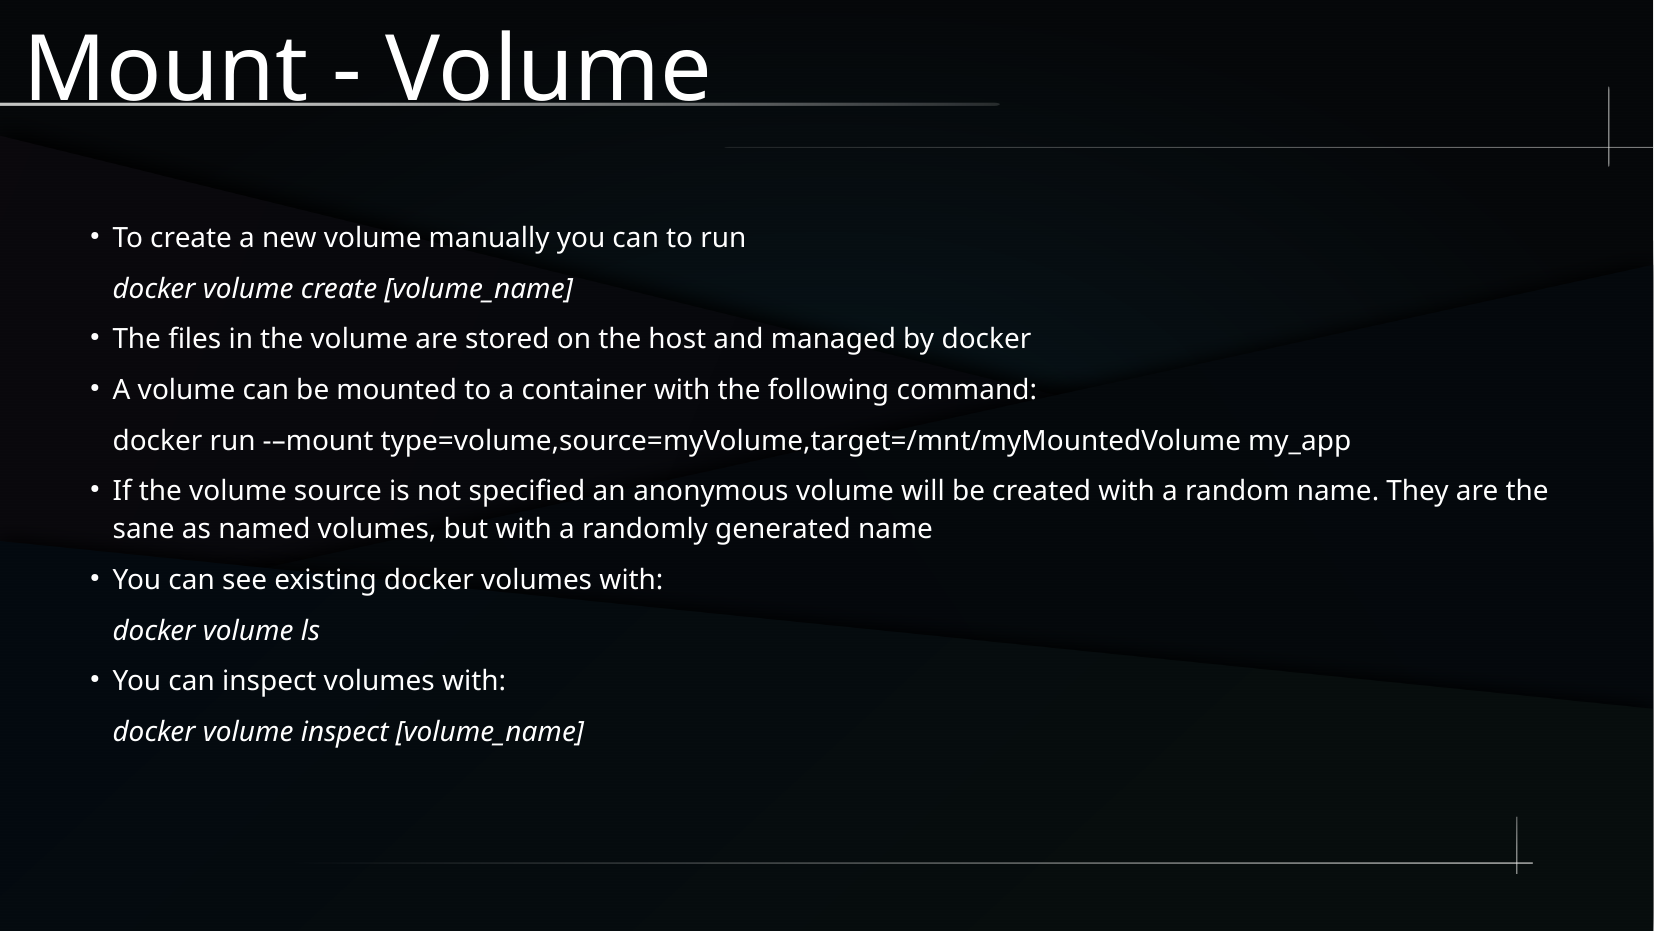

# Mount - Volume
To create a new volume manually you can to run
docker volume create [volume_name]
The files in the volume are stored on the host and managed by docker
A volume can be mounted to a container with the following command:
docker run -–mount type=volume,source=myVolume,target=/mnt/myMountedVolume my_app
If the volume source is not specified an anonymous volume will be created with a random name. They are the sane as named volumes, but with a randomly generated name
You can see existing docker volumes with:
docker volume ls
You can inspect volumes with:
docker volume inspect [volume_name]